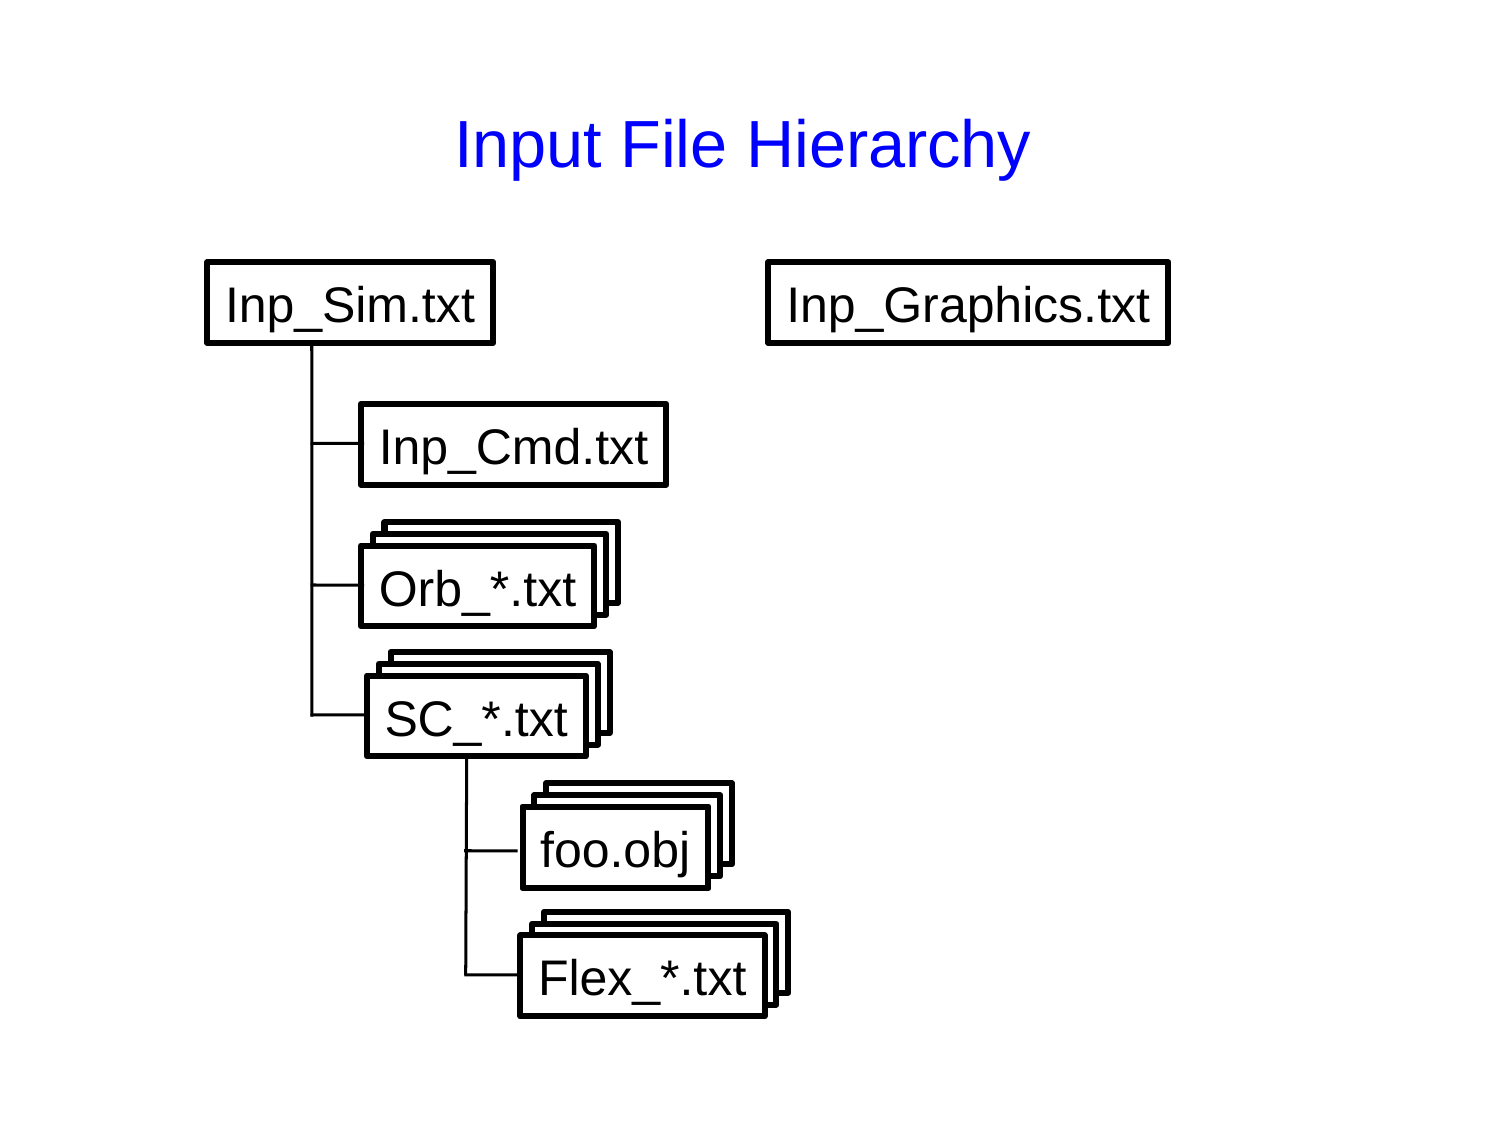

# Input File Hierarchy
Inp_Sim.txt
Inp_Graphics.txt
Inp_Cmd.txt
Orb_*.txt
Orb_*.txt
Orb_*.txt
SC_*.txt
SC_*.txt
SC_*.txt
foo.obj
foo.obj
foo.obj
foo.obj
Flex_*.txt
Flex_*.txt
Flex_*.txt